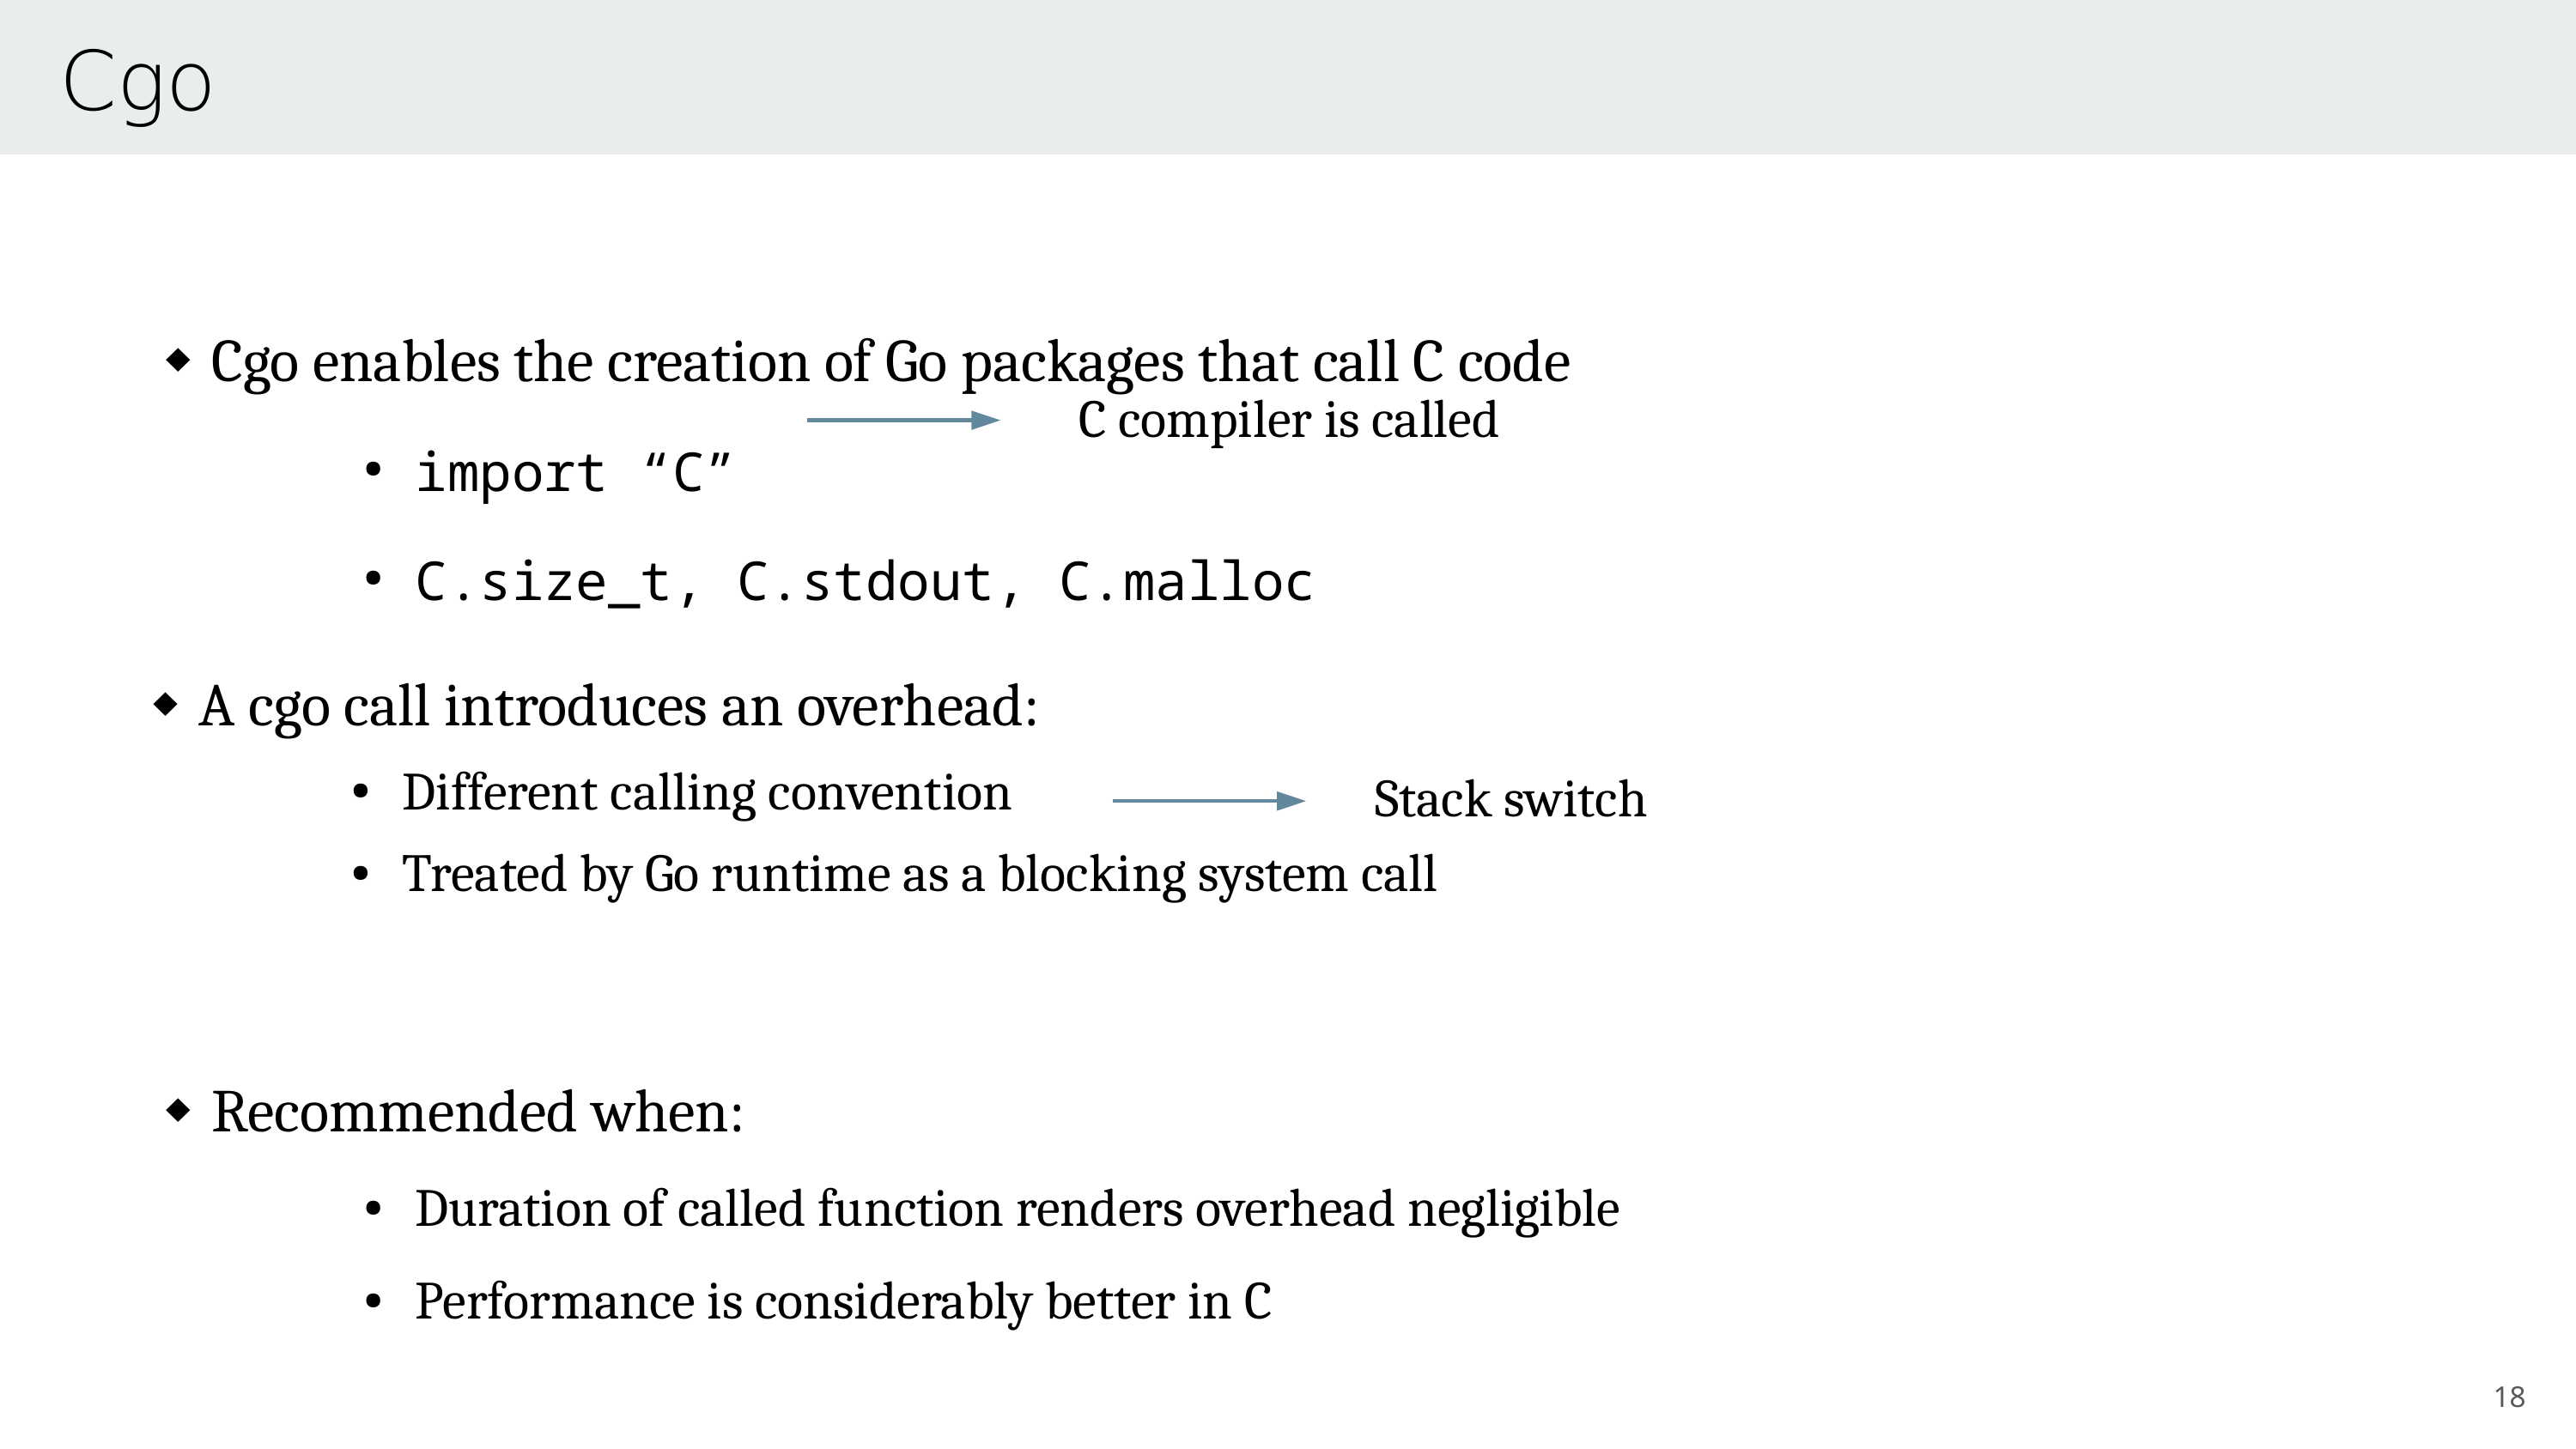

# Cgo
Cgo enables the creation of Go packages that call C code
import “C”
C.size_t, C.stdout, C.malloc
C compiler is called
A cgo call introduces an overhead:
Different calling convention
Treated by Go runtime as a blocking system call
Stack switch
Recommended when:
Duration of called function renders overhead negligible
Performance is considerably better in C
18